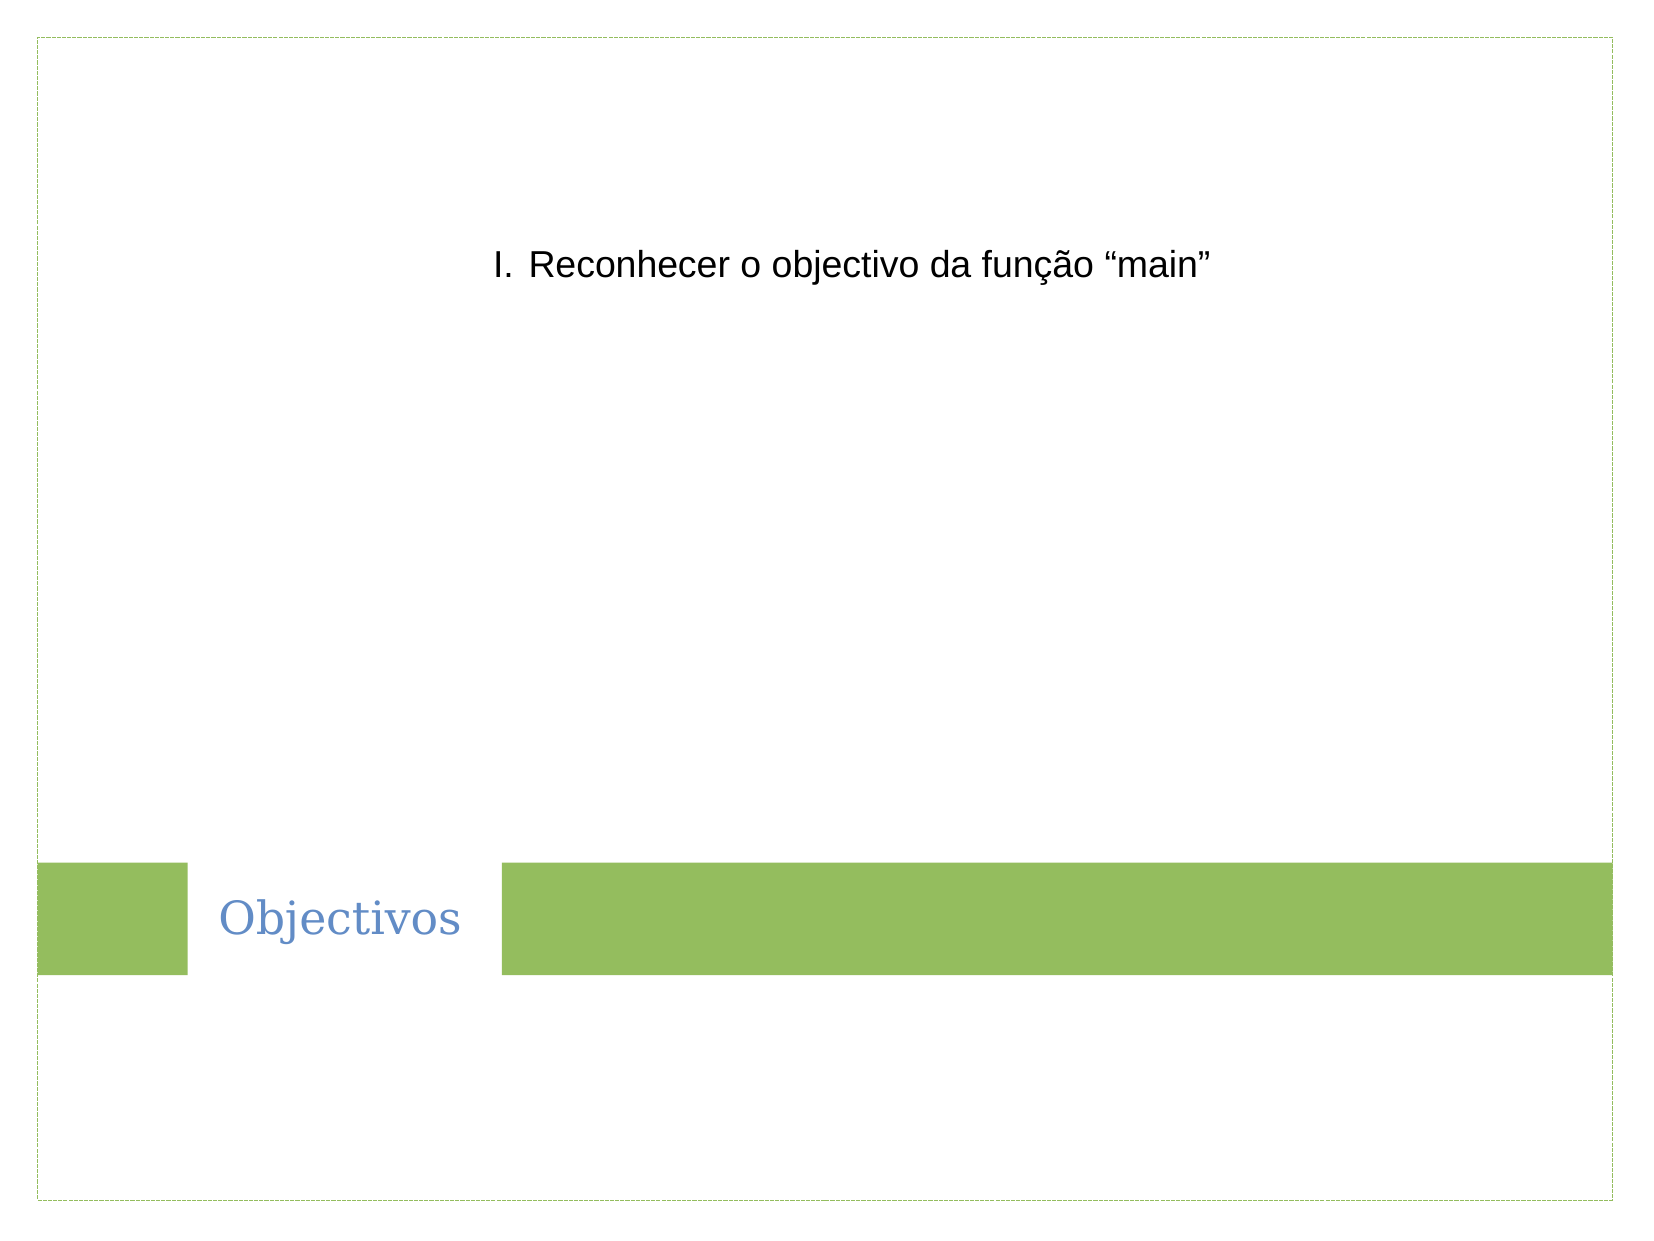

Reconhecer o objectivo da função “main”
Objectivos